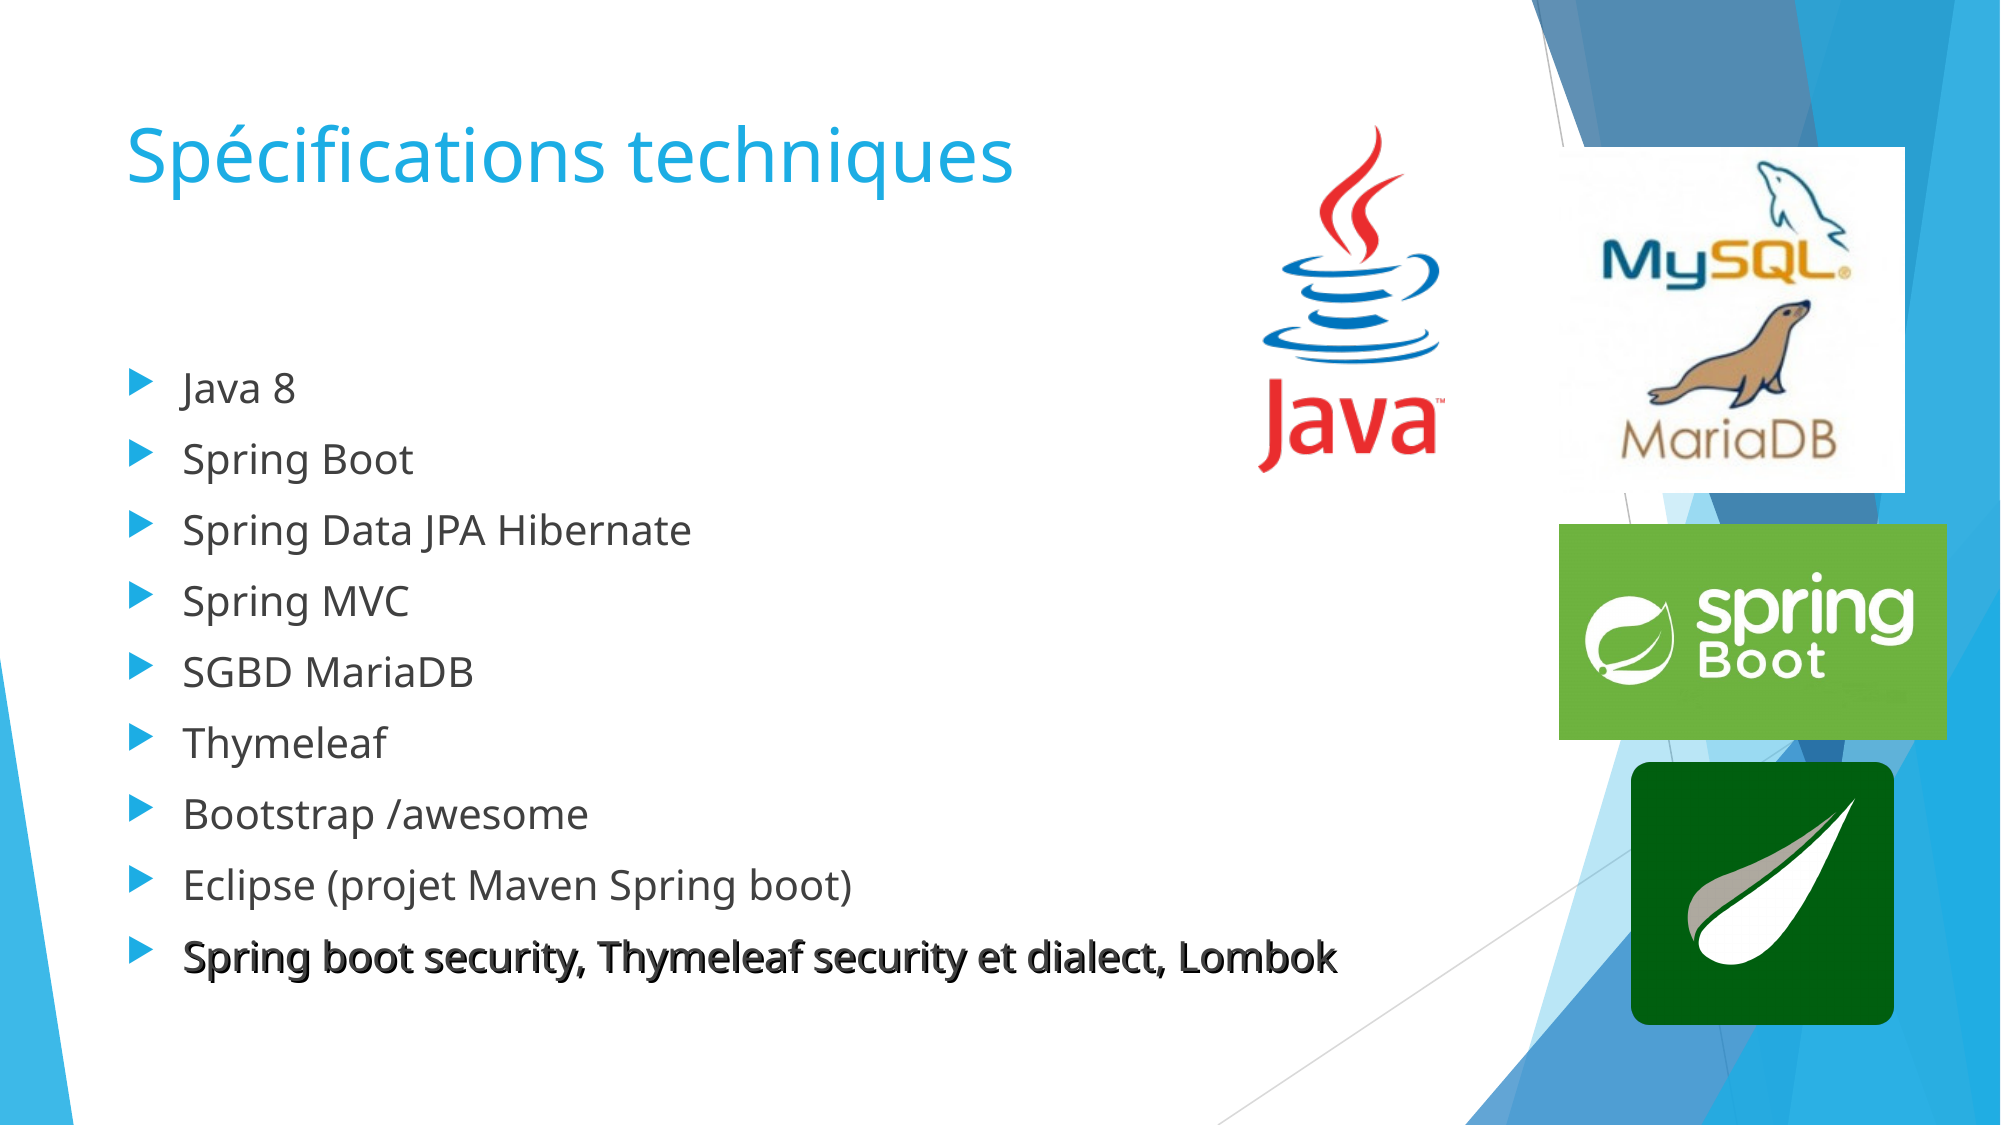

# Spécifications techniques
Java 8
Spring Boot
Spring Data JPA Hibernate
Spring MVC
SGBD MariaDB
Thymeleaf
Bootstrap /awesome
Eclipse (projet Maven Spring boot)
Spring boot security, Thymeleaf security et dialect, Lombok